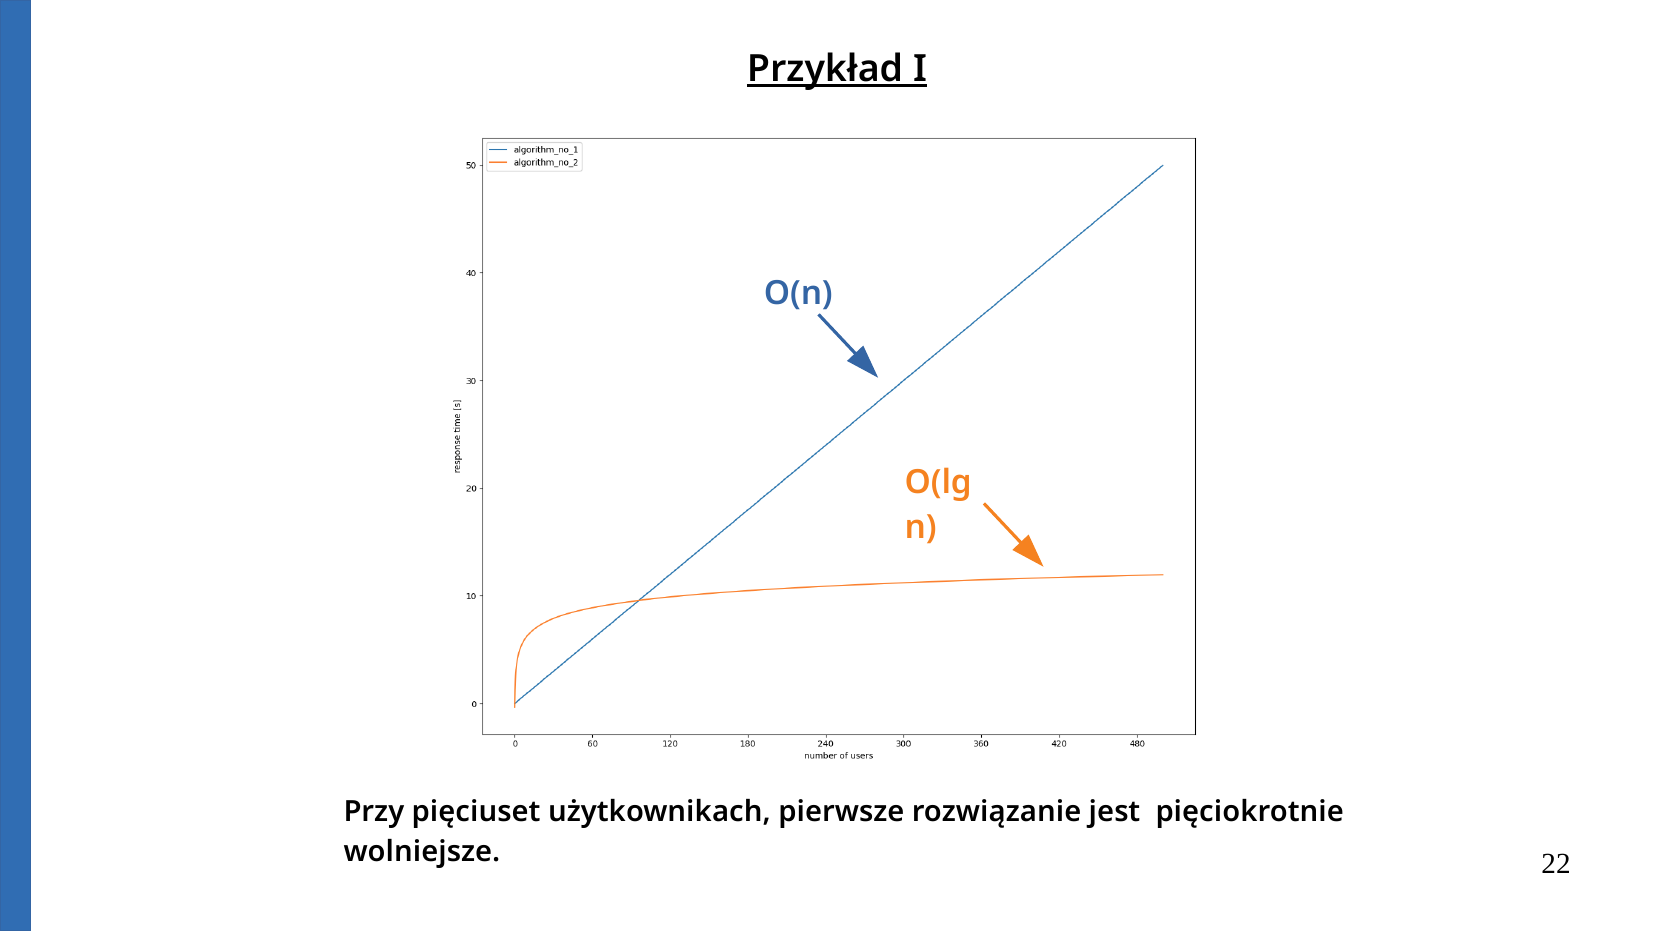

Przykład I
O(n)
O(lg n)
Przy pięciuset użytkownikach, pierwsze rozwiązanie jest pięciokrotnie wolniejsze.
22